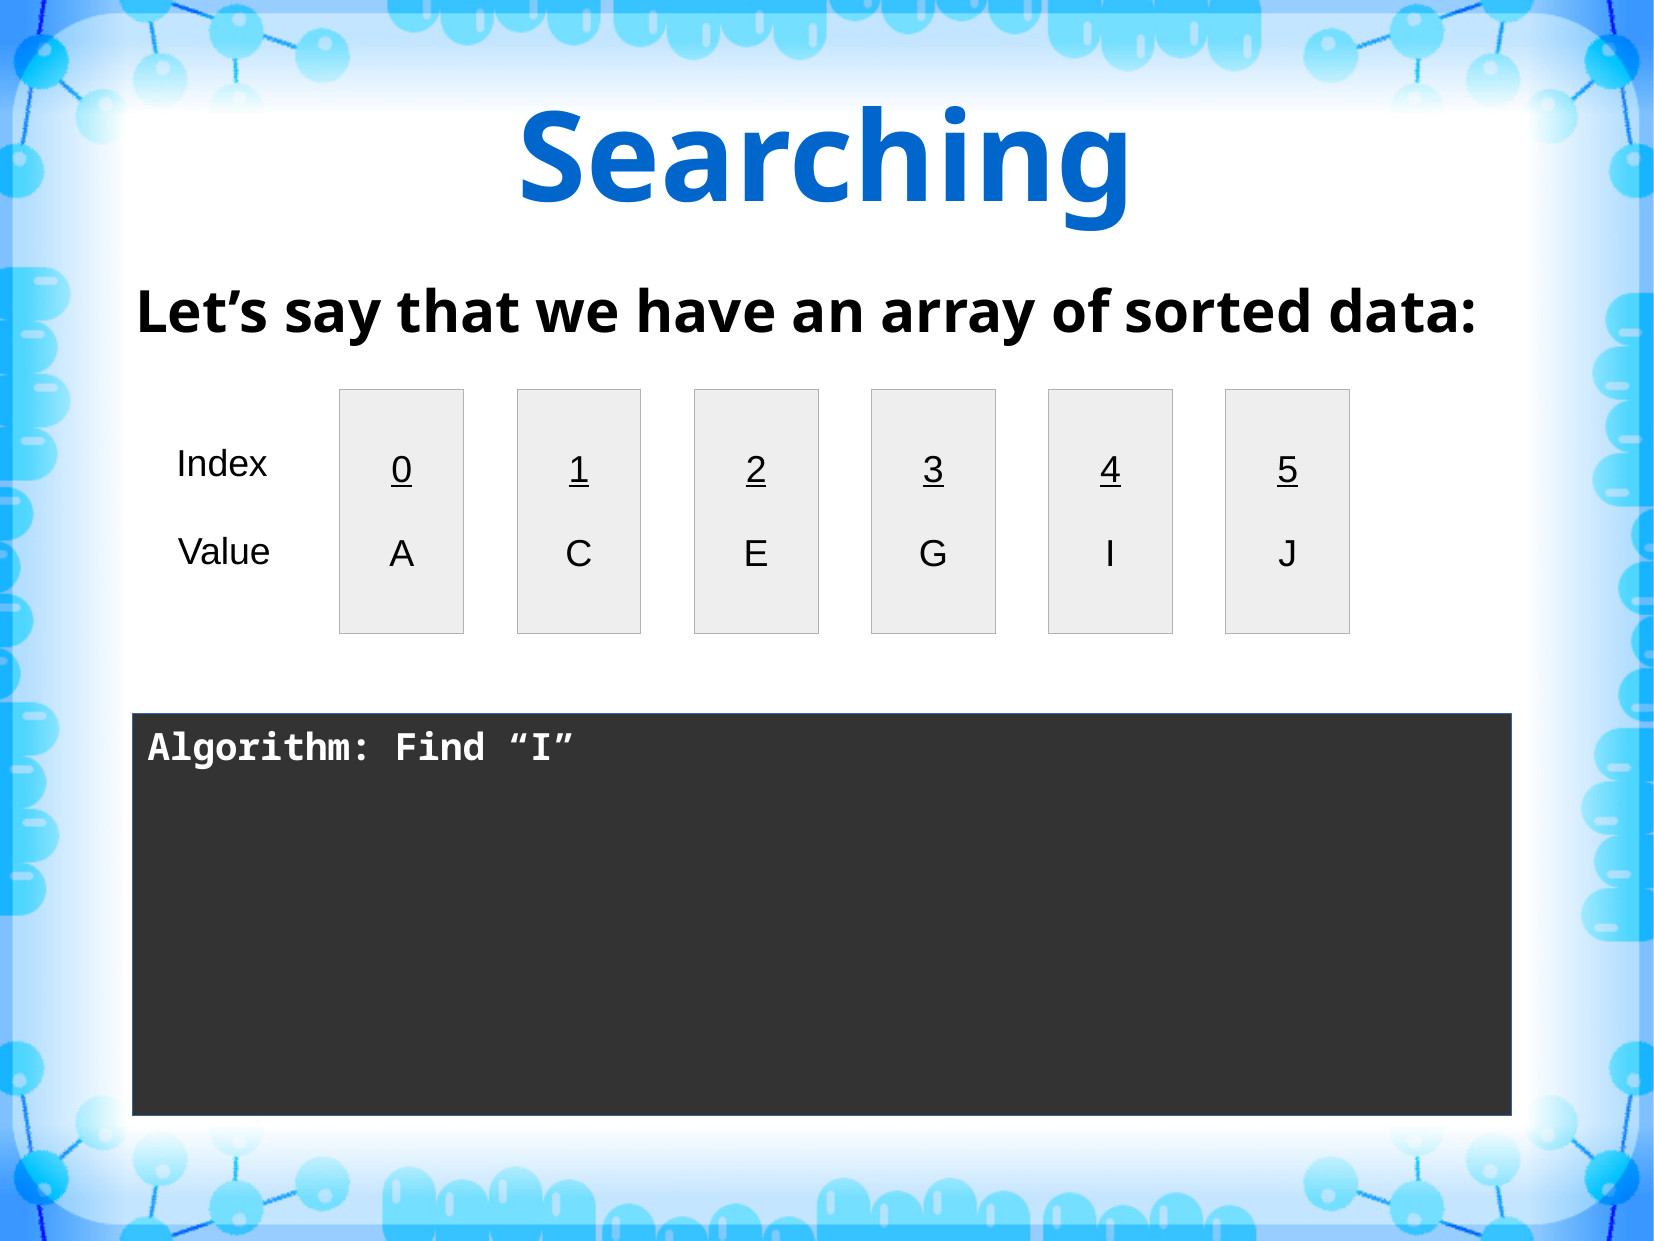

# Searching
Let’s say that we have an array of sorted data:
0
A
1
C
2
E
3
G
4
I
5
J
Index
Value
Algorithm: Find “I”